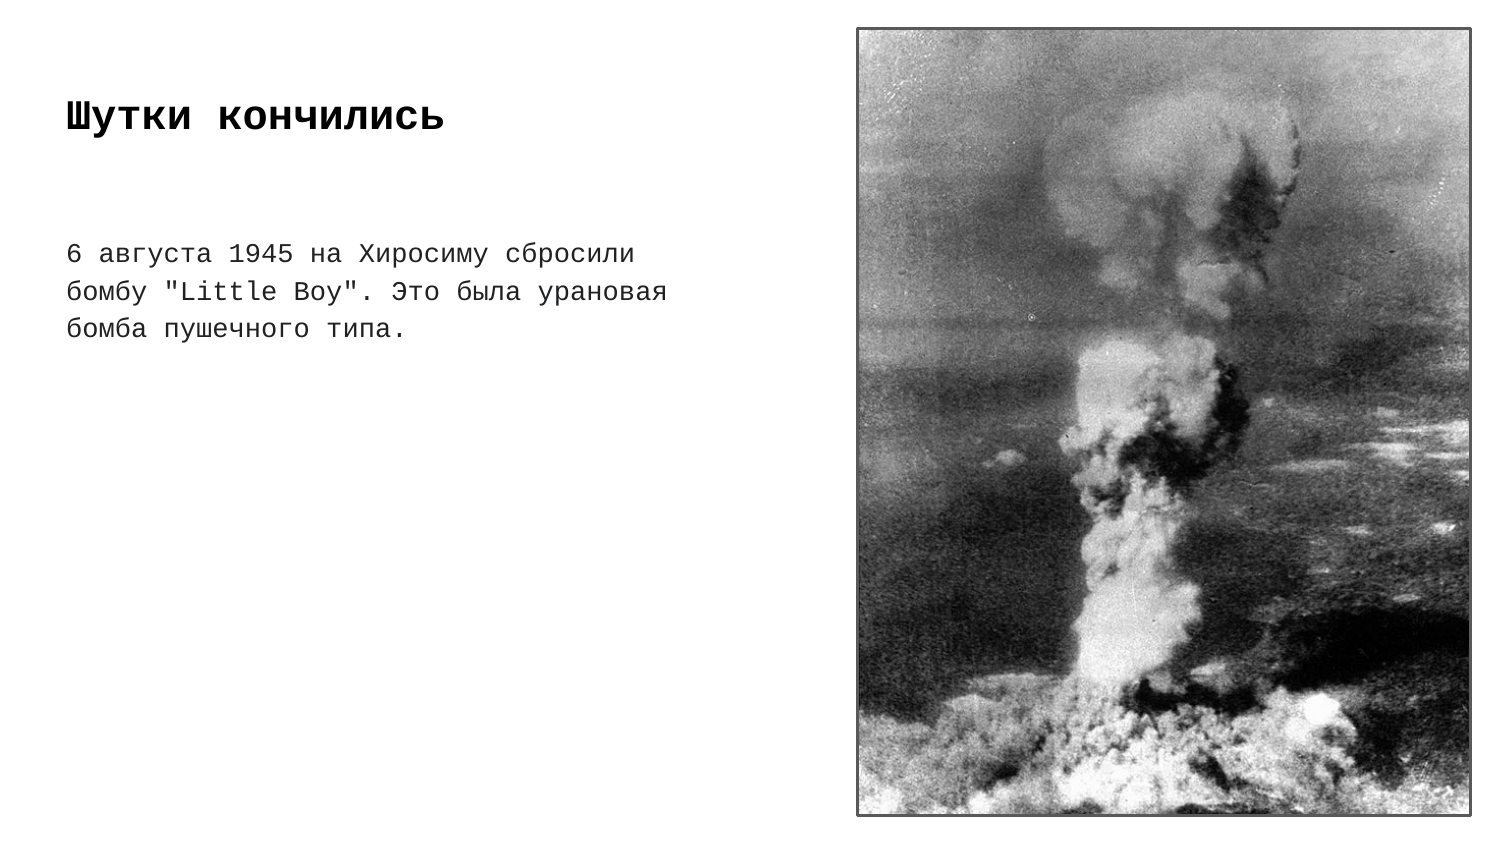

# Шутки кончились
6 августа 1945 на Хиросиму сбросили бомбу "Little Boy". Это была урановая бомба пушечного типа.